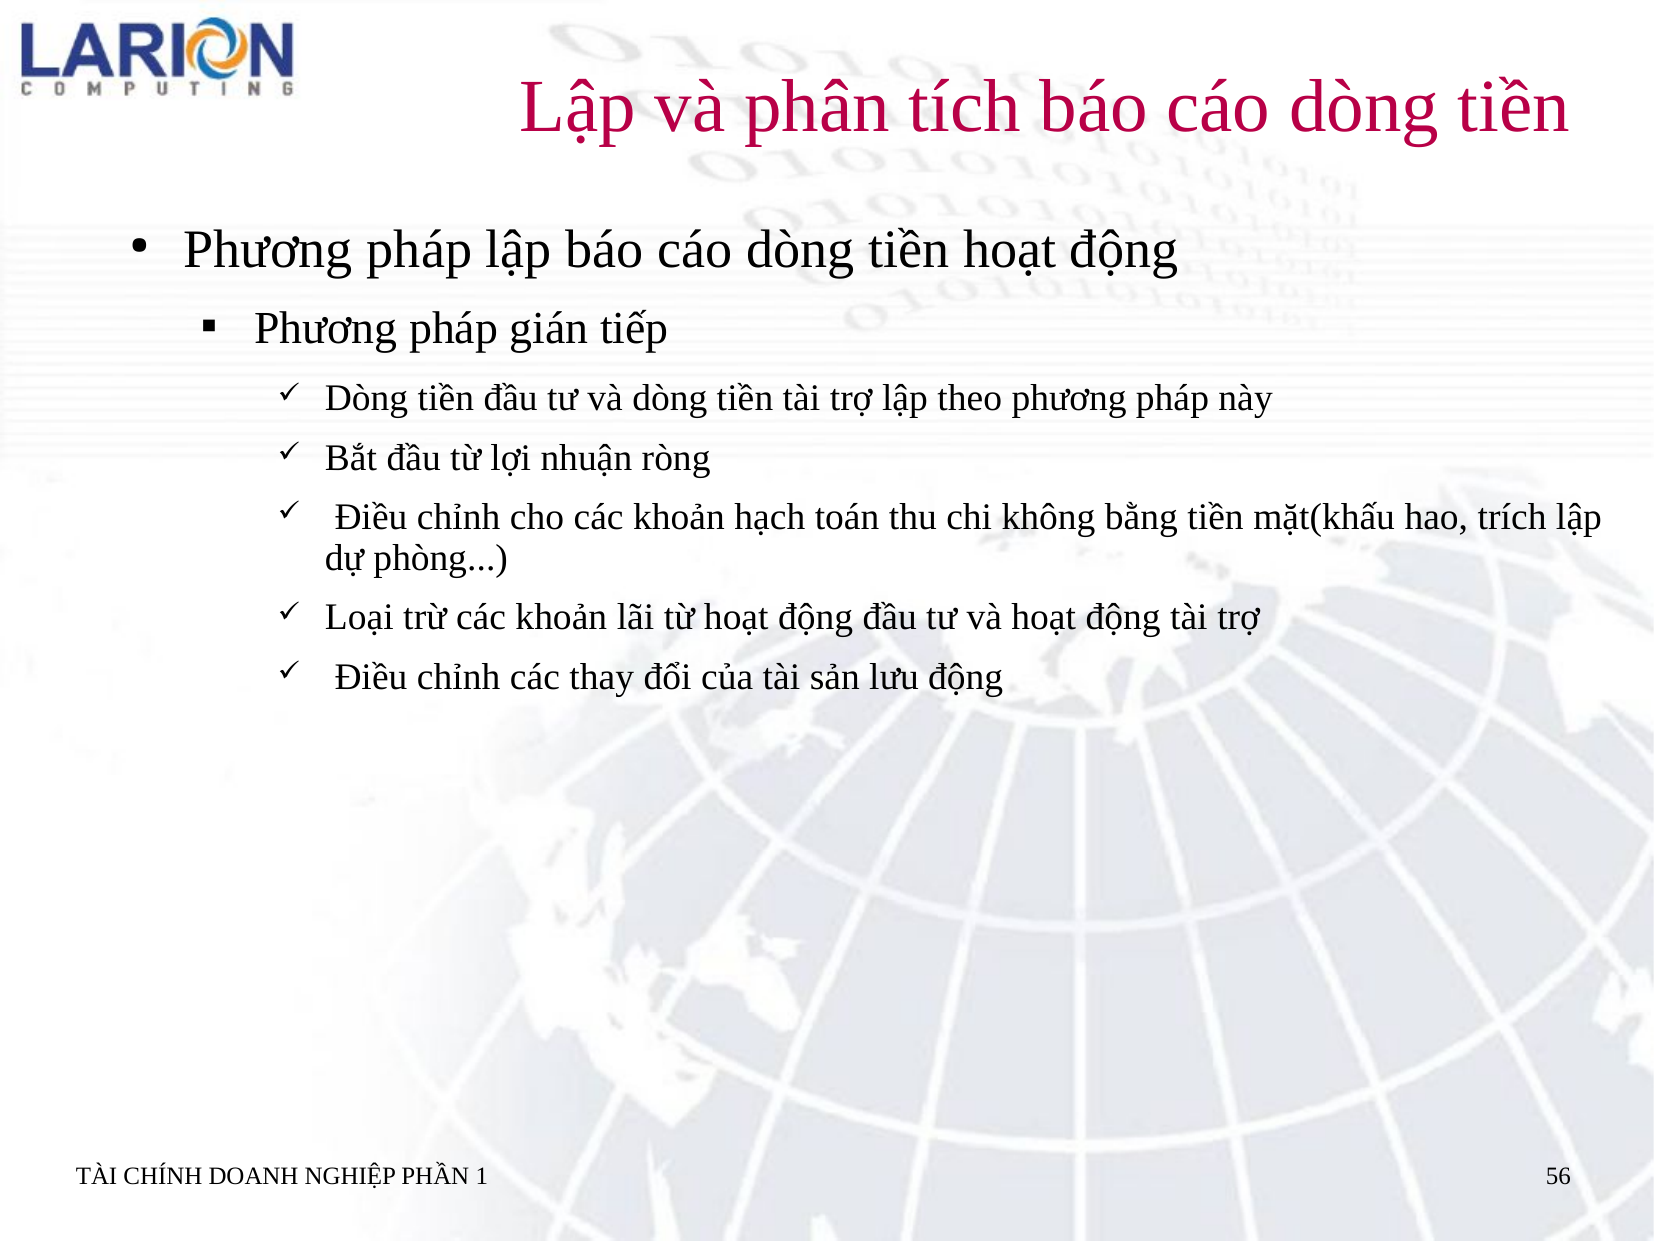

# Lập và phân tích báo cáo dòng tiền
Phương pháp lập báo cáo dòng tiền hoạt động
Phương pháp gián tiếp
Dòng tiền đầu tư và dòng tiền tài trợ lập theo phương pháp này
Bắt đầu từ lợi nhuận ròng
 Điều chỉnh cho các khoản hạch toán thu chi không bằng tiền mặt(khấu hao, trích lập dự phòng...)
Loại trừ các khoản lãi từ hoạt động đầu tư và hoạt động tài trợ
 Điều chỉnh các thay đổi của tài sản lưu động
TÀI CHÍNH DOANH NGHIỆP PHẦN 1
56